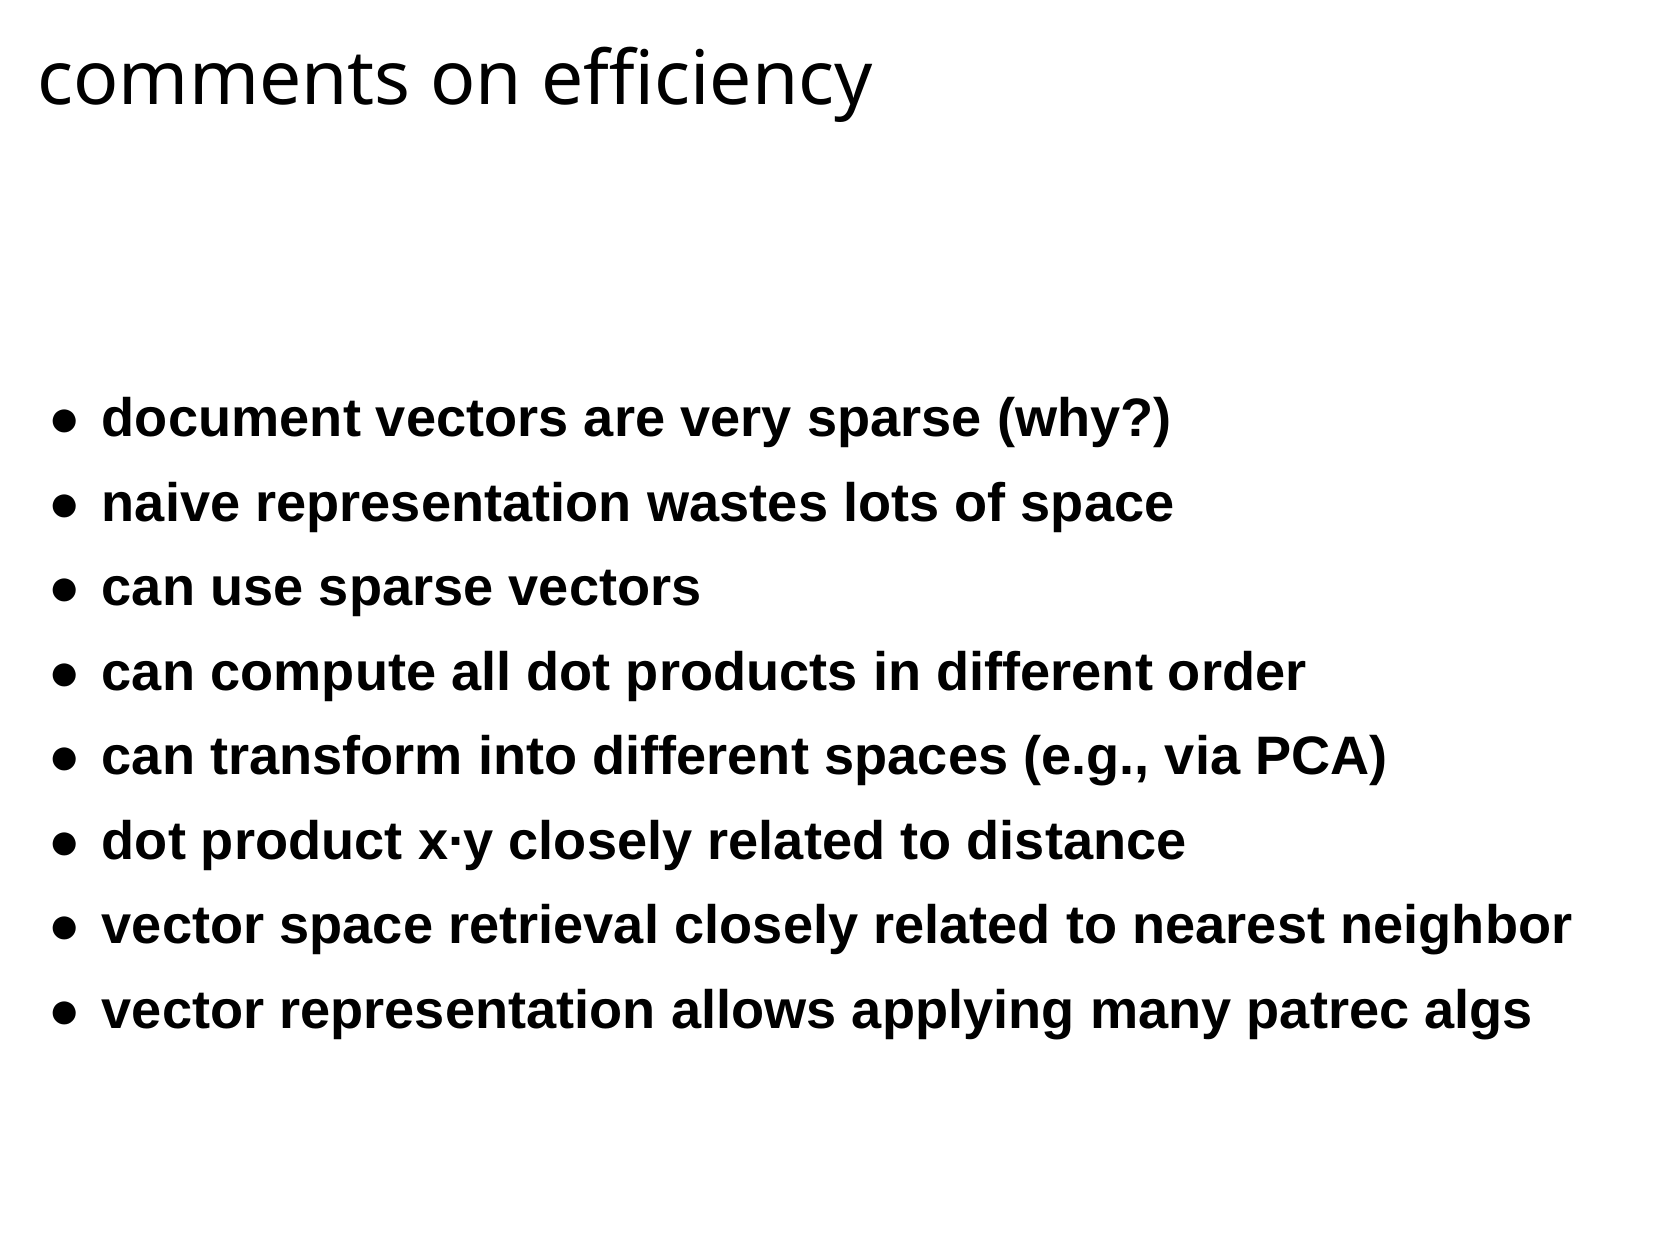

# comments on efficiency
document vectors are very sparse (why?)
naive representation wastes lots of space
can use sparse vectors
can compute all dot products in different order
can transform into different spaces (e.g., via PCA)
dot product x∙y closely related to distance
vector space retrieval closely related to nearest neighbor
vector representation allows applying many patrec algs